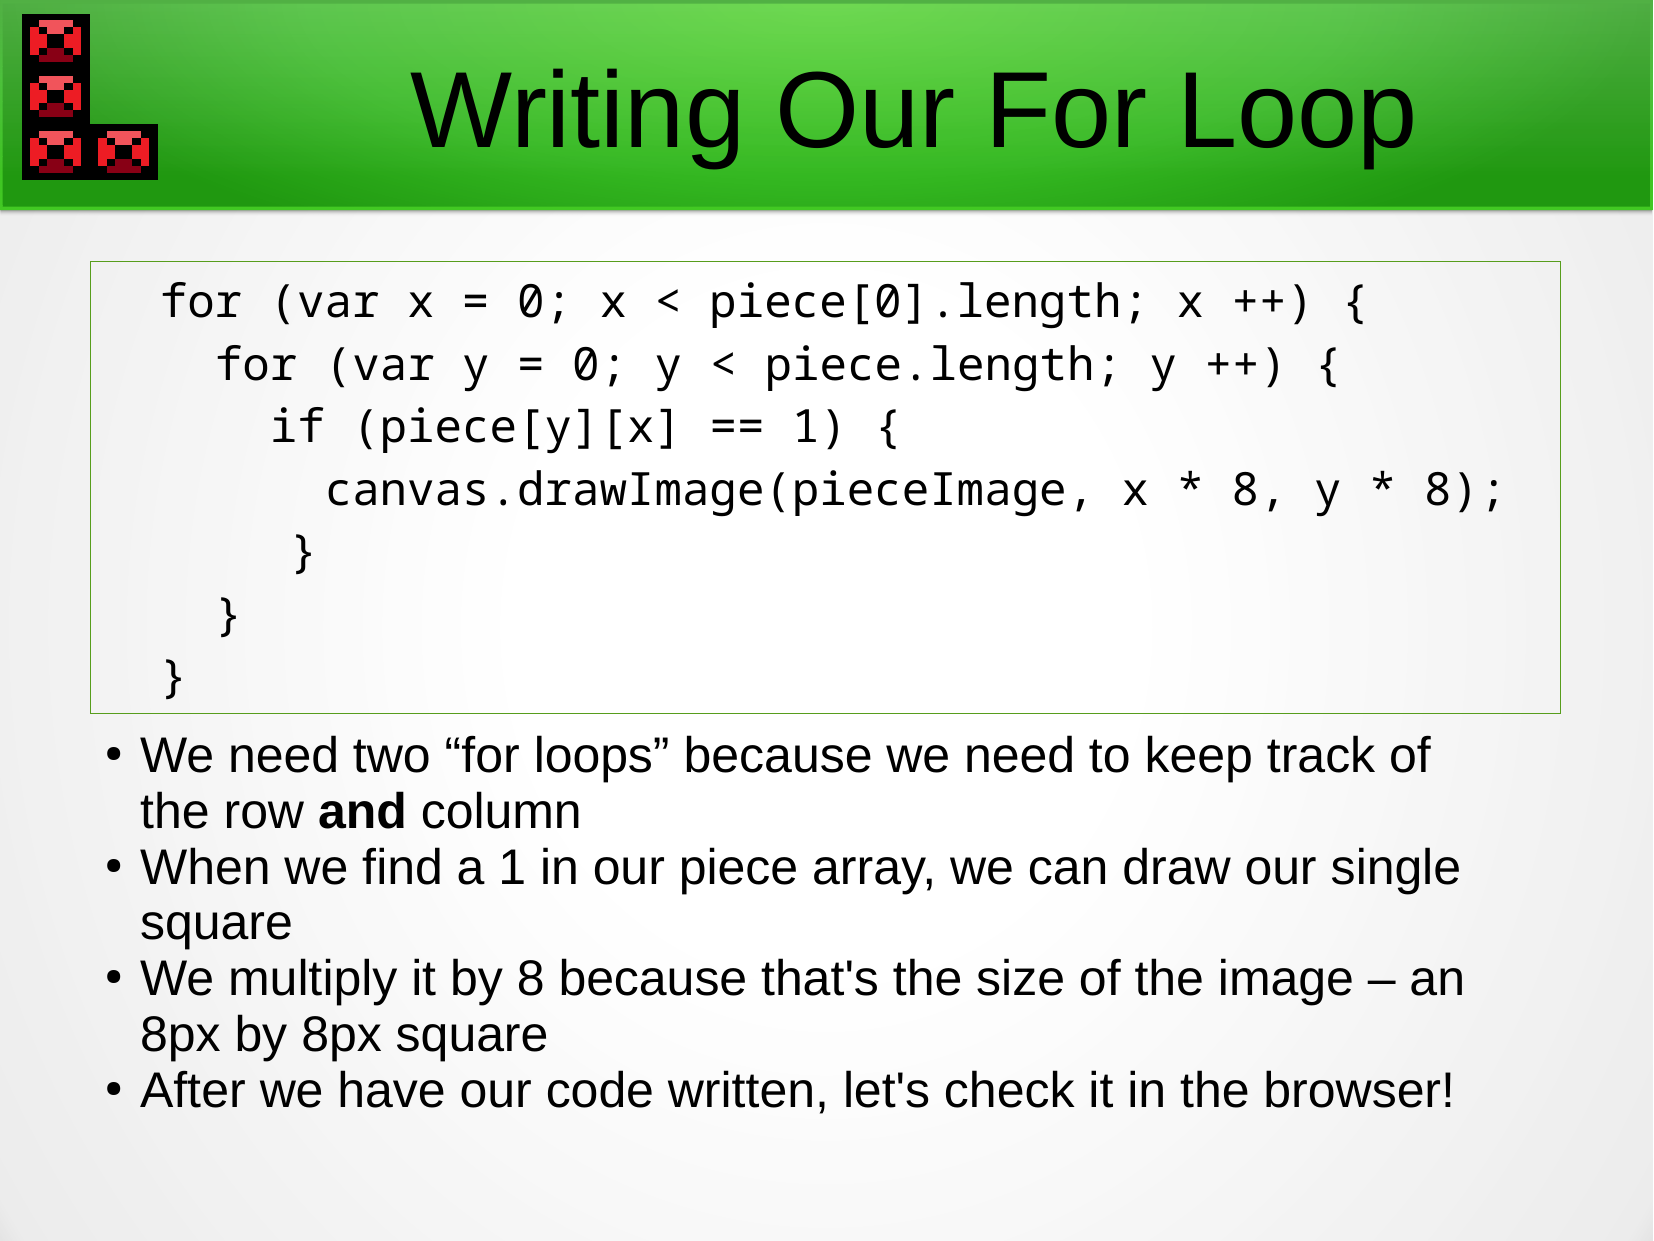

# Writing Our For Loop
 for (var x = 0; x < piece[0].length; x ++) {
 for (var y = 0; y < piece.length; y ++) {
 if (piece[y][x] == 1) {
 canvas.drawImage(pieceImage, x * 8, y * 8);
	 }
 }
 }
We need two “for loops” because we need to keep track of the row and column
When we find a 1 in our piece array, we can draw our single square
We multiply it by 8 because that's the size of the image – an 8px by 8px square
After we have our code written, let's check it in the browser!